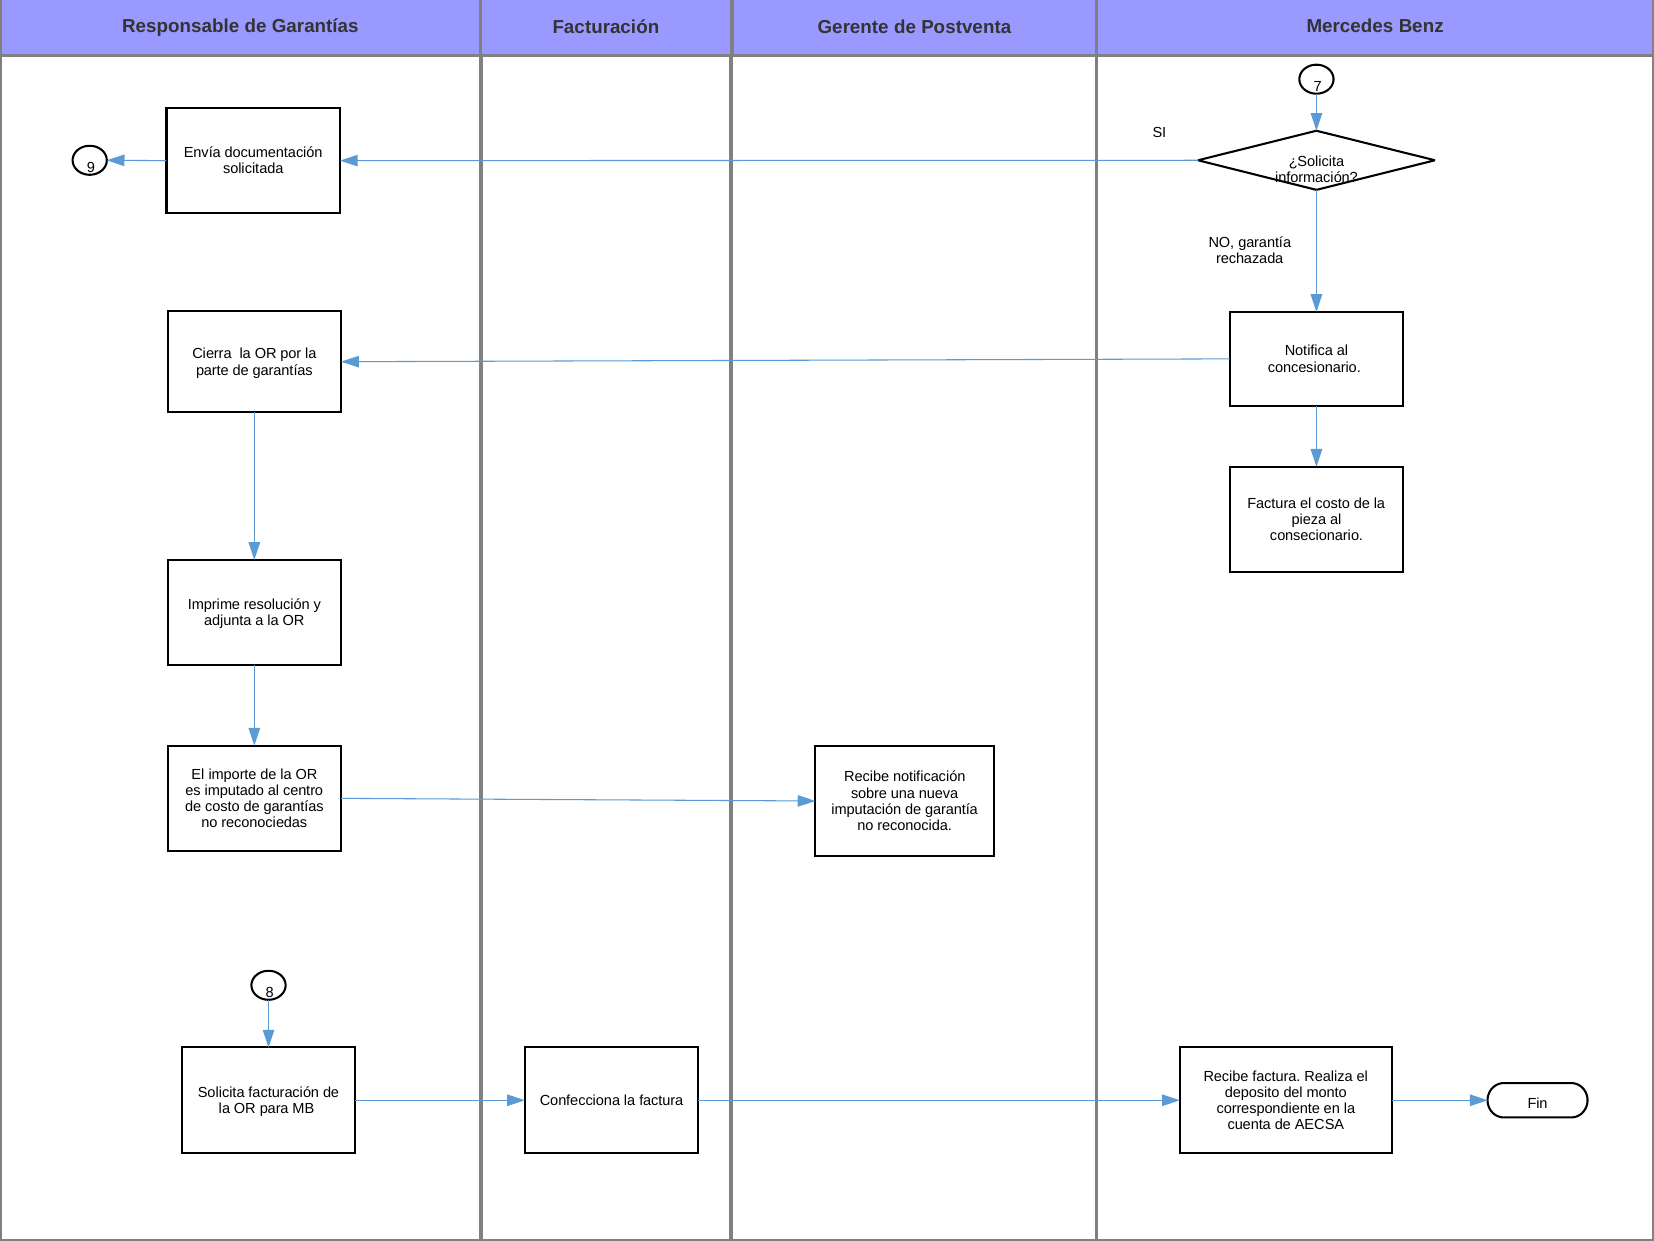

Responsable de Garantías
Mercedes Benz
Facturación
Gerente de Postventa
7
Envía documentación solicitada
SI
¿Solicita información?
9
NO, garantía rechazada
Cierra la OR por la parte de garantías
Notifica al concesionario.
Factura el costo de la pieza al consecionario.
Imprime resolución y adjunta a la OR
El importe de la OR es imputado al centro de costo de garantías no reconociedas
Recibe notificación sobre una nueva imputación de garantía no reconocida.
8
Solicita facturación de la OR para MB
Confecciona la factura
Recibe factura. Realiza el deposito del monto correspondiente en la cuenta de AECSA
Fin